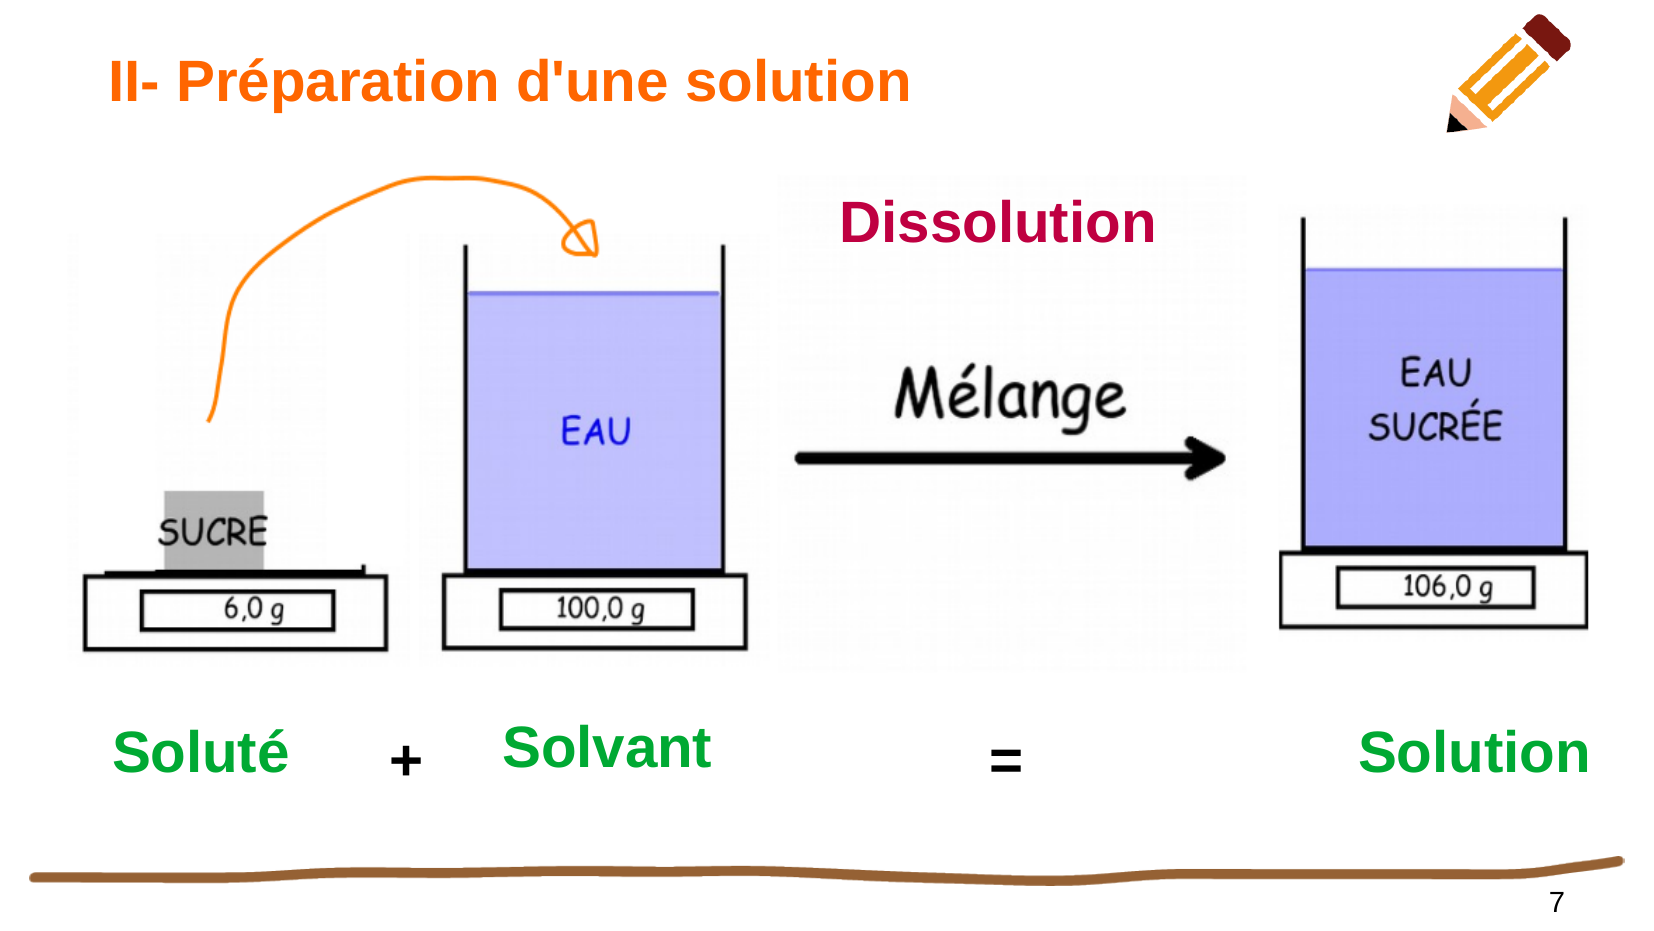

# II- Préparation d'une solution
Dissolution
Solvant
Soluté
Solution
+
=
7